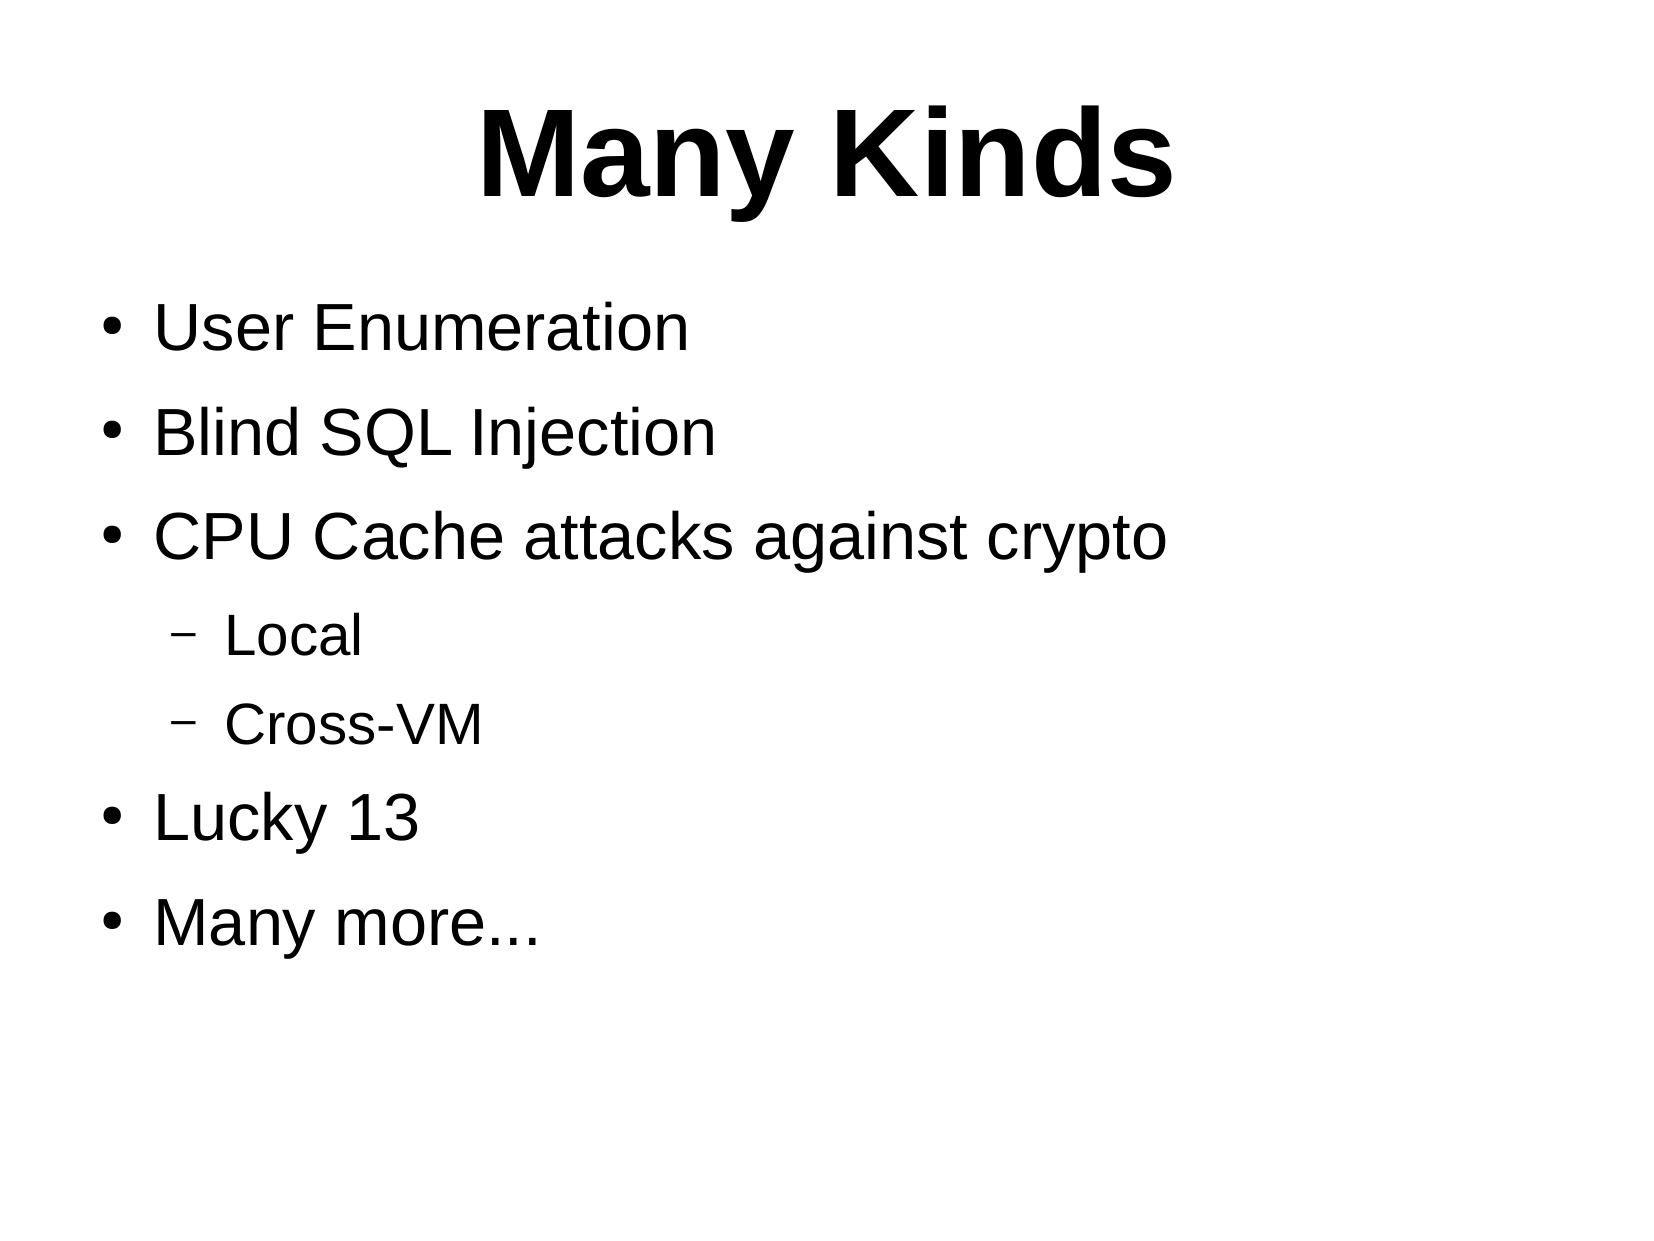

# Many Kinds
User Enumeration
Blind SQL Injection
CPU Cache attacks against crypto
Local
Cross-VM
Lucky 13
Many more...